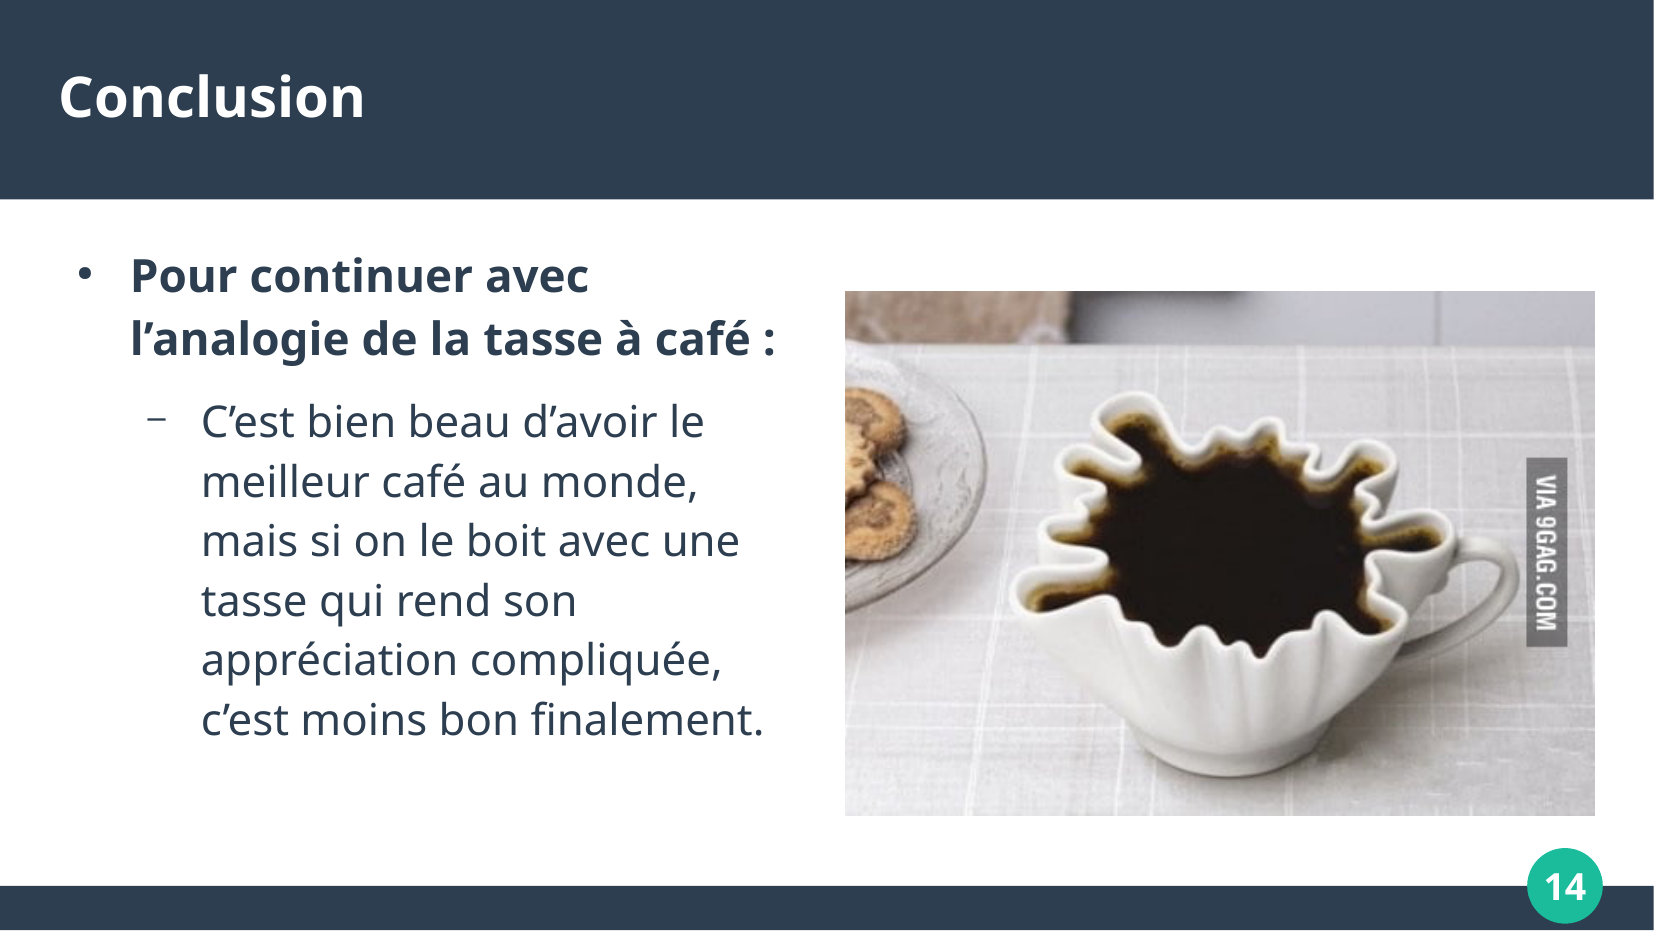

# Conclusion
Pour continuer avec l’analogie de la tasse à café :
C’est bien beau d’avoir le meilleur café au monde, mais si on le boit avec une tasse qui rend son appréciation compliquée, c’est moins bon finalement.